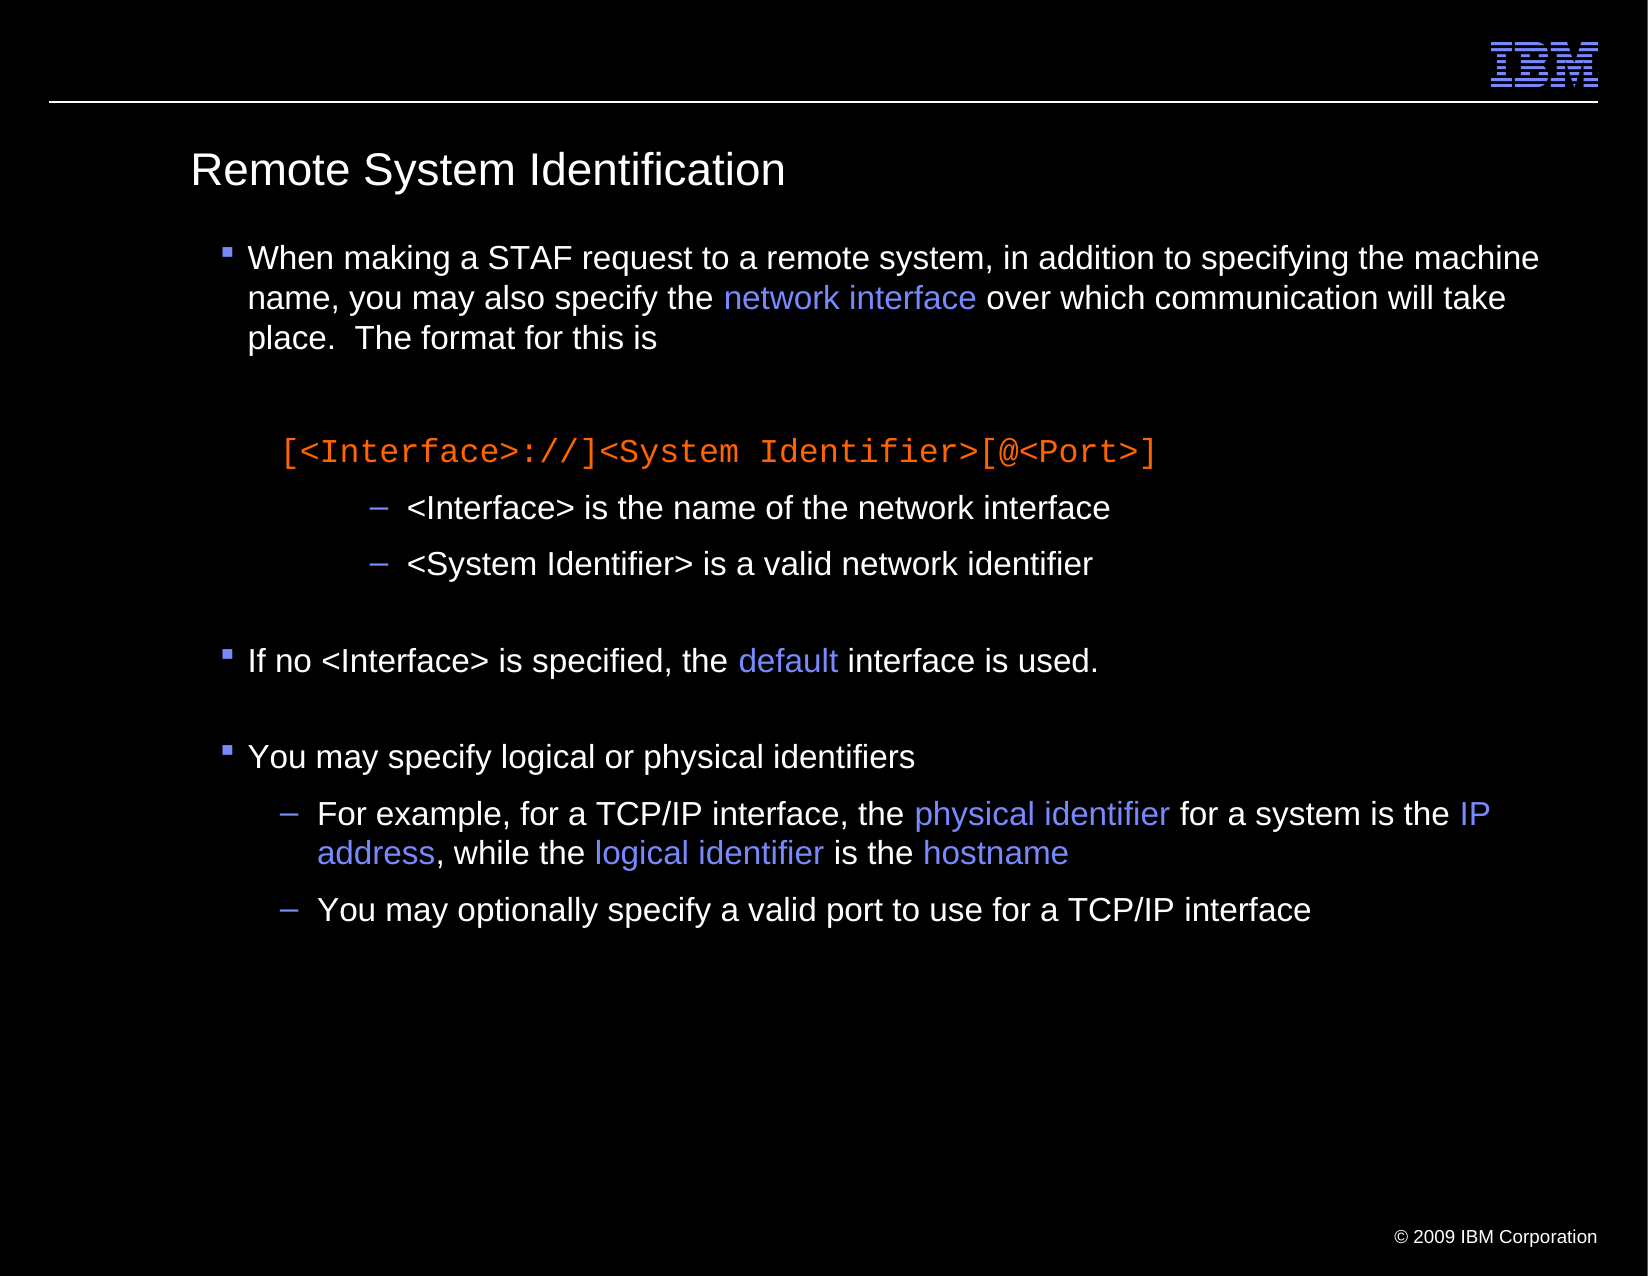

# Remote System Identification
When making a STAF request to a remote system, in addition to specifying the machine name, you may also specify the network interface over which communication will take place. The format for this is
[<Interface>://]<System Identifier>[@<Port>]
<Interface> is the name of the network interface
<System Identifier> is a valid network identifier
If no <Interface> is specified, the default interface is used.
You may specify logical or physical identifiers
For example, for a TCP/IP interface, the physical identifier for a system is the IP address, while the logical identifier is the hostname
You may optionally specify a valid port to use for a TCP/IP interface